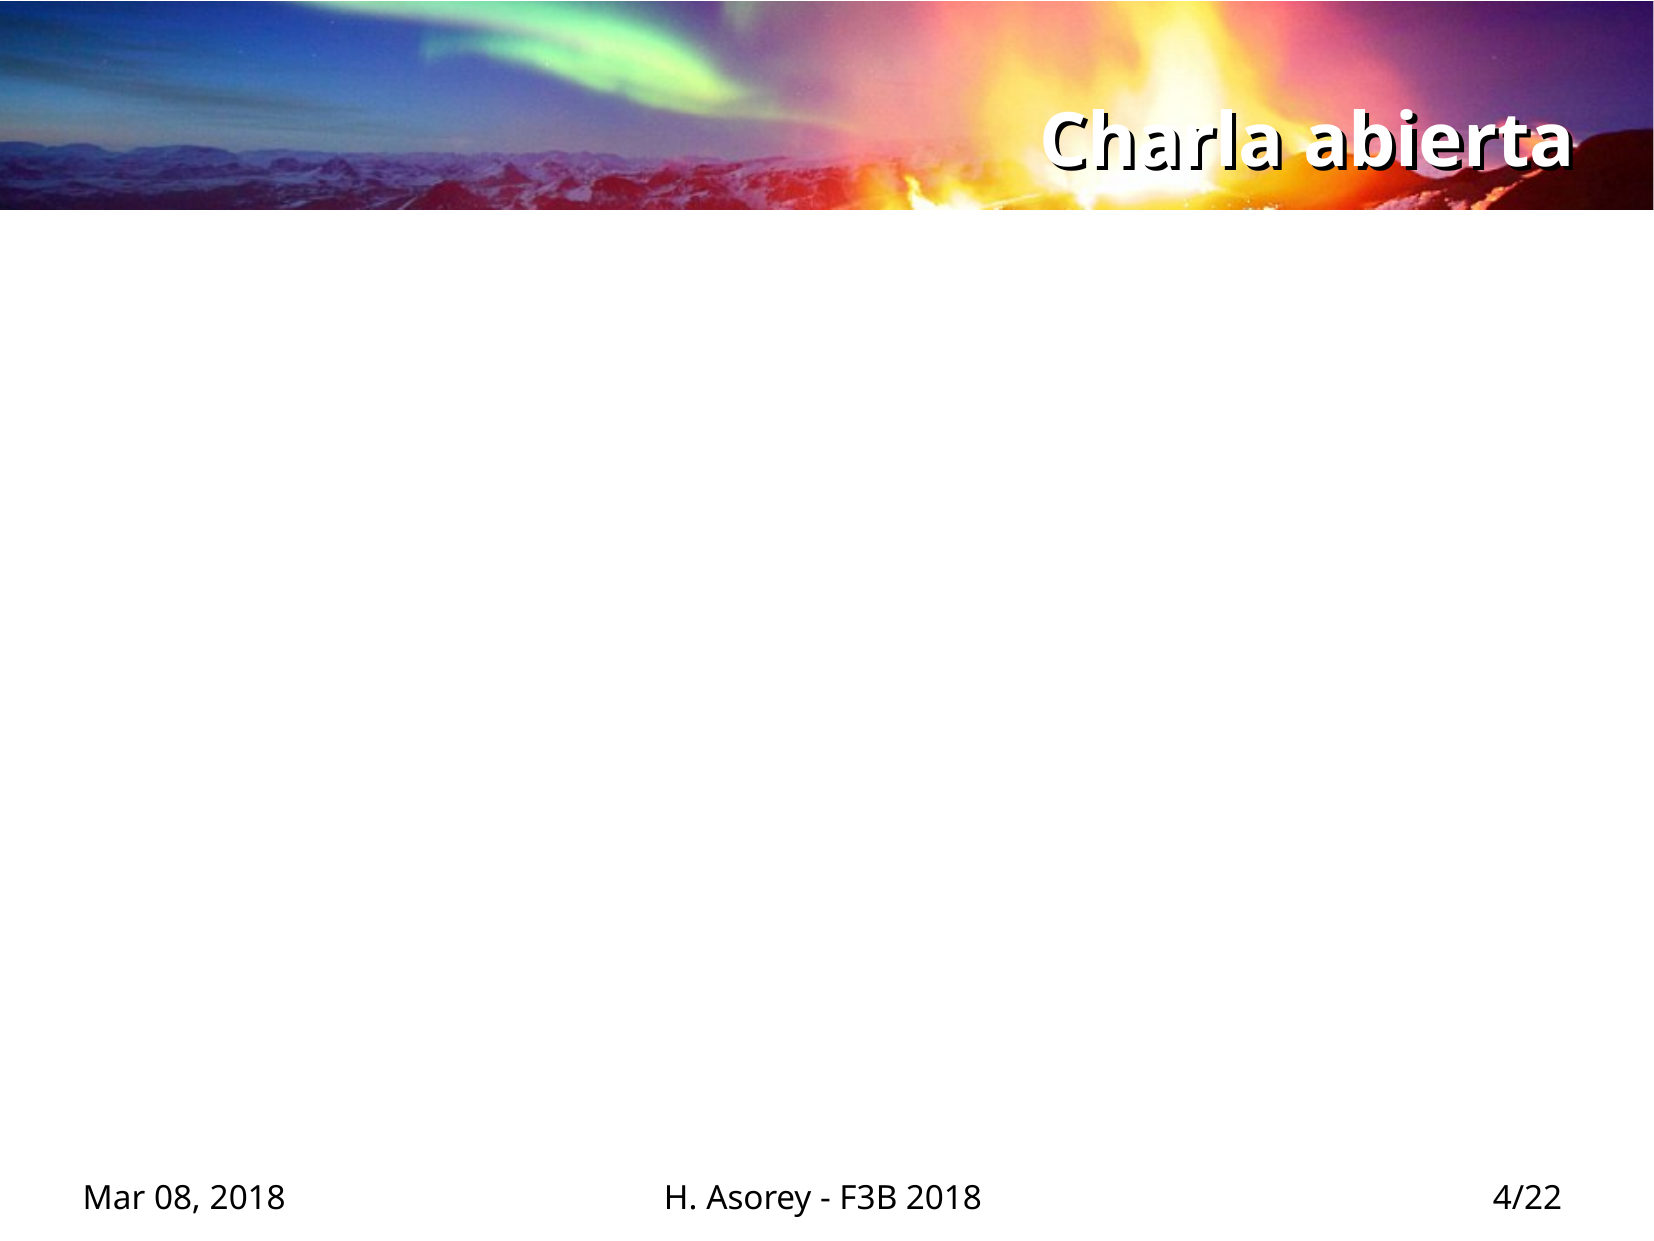

# Charla abierta
Mar 08, 2018
H. Asorey - F3B 2018
4